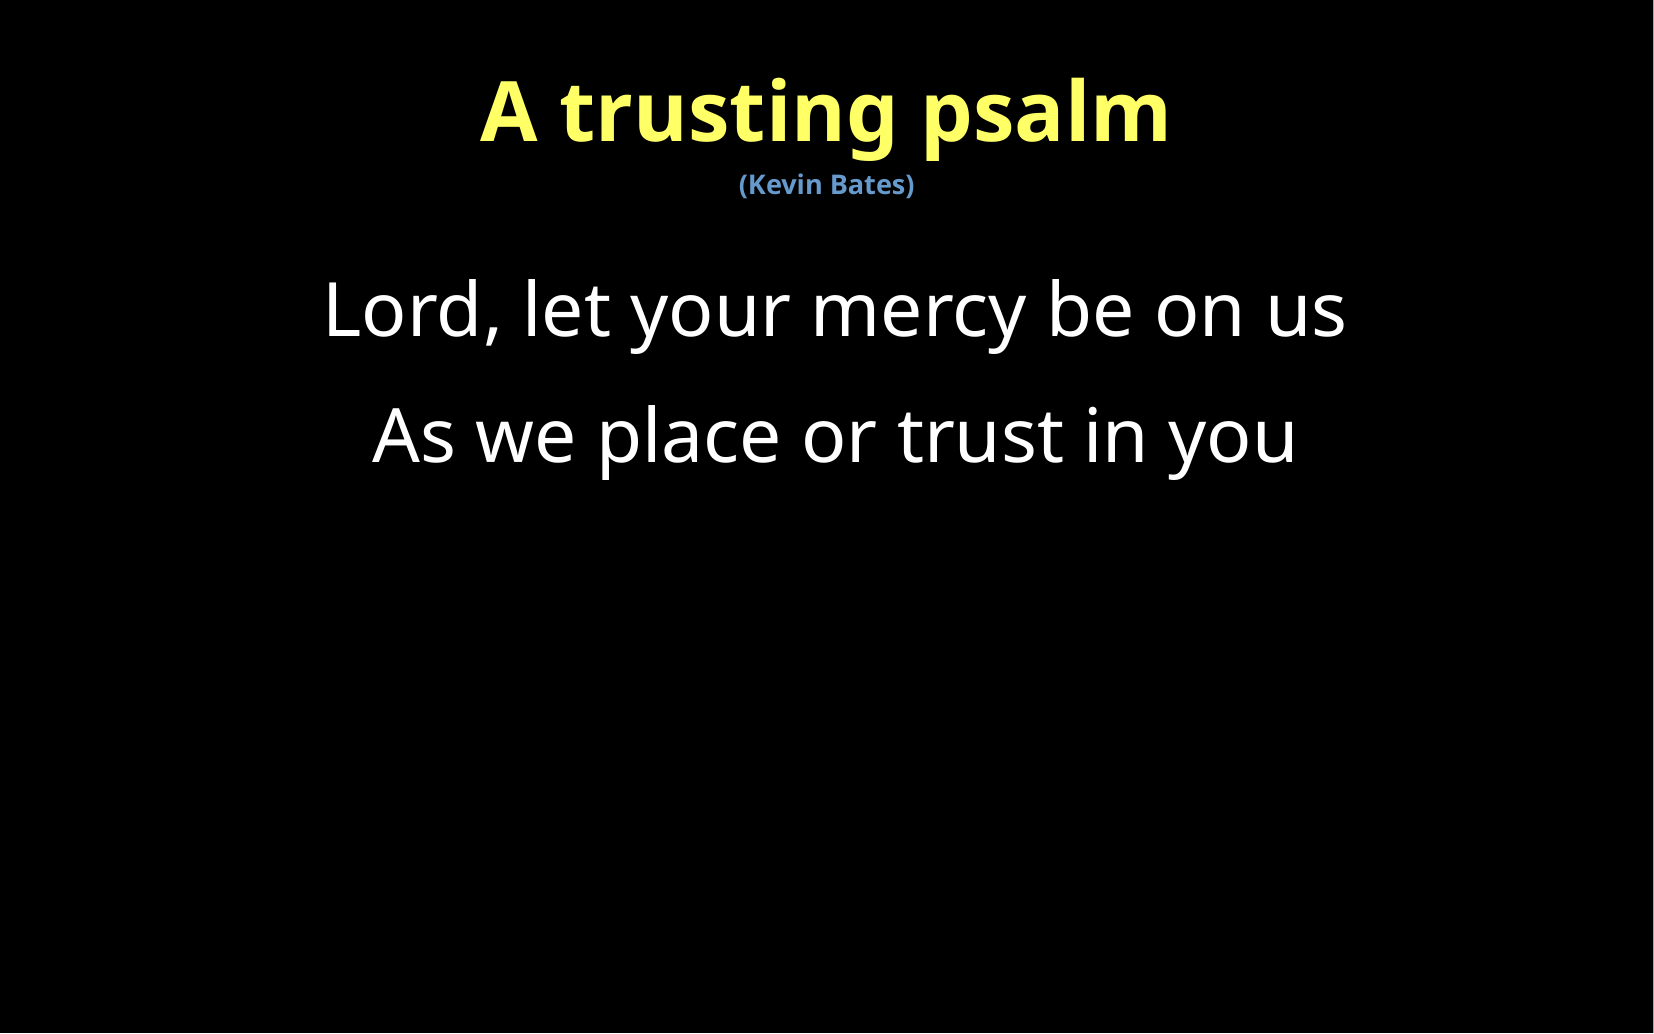

# A trusting psalm (Kevin Bates)
Lord, let your mercy be on us
As we place or trust in you